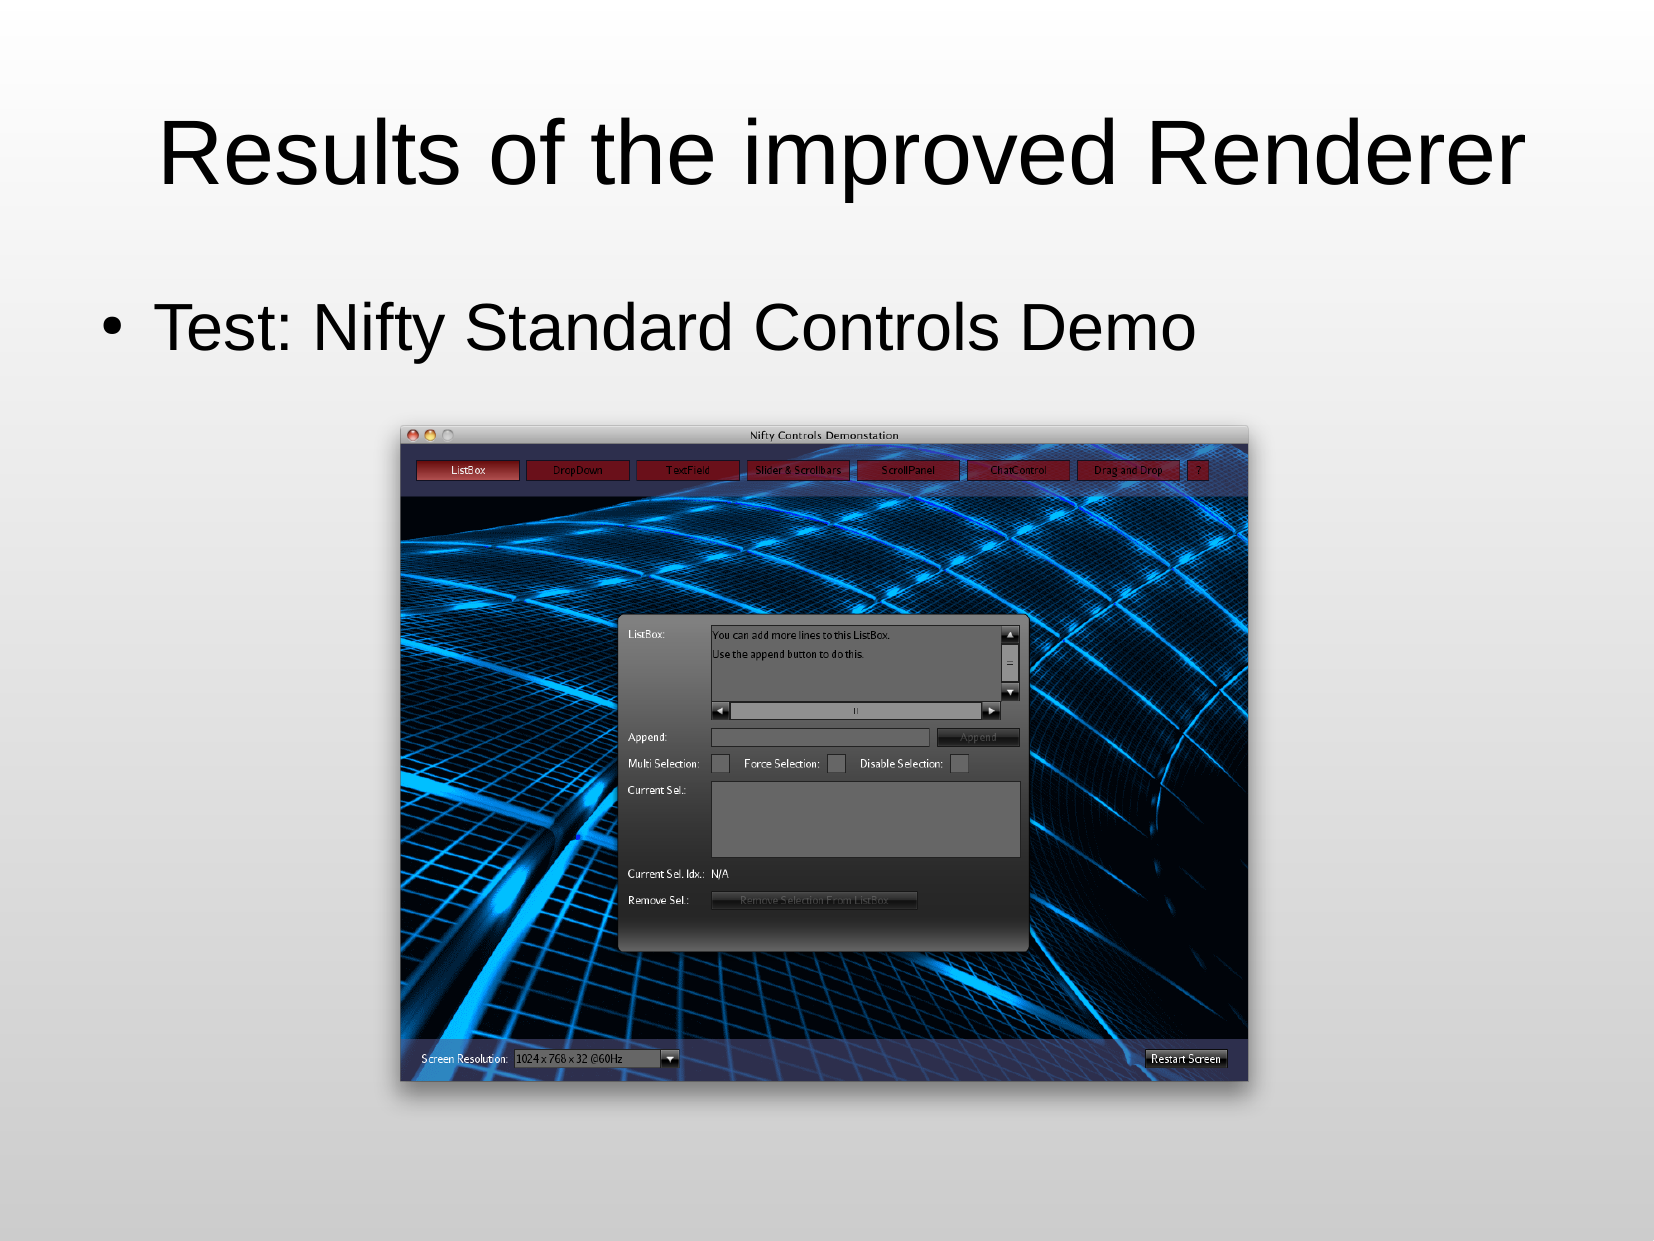

# Results of the improved Renderer
Test: Nifty Standard Controls Demo